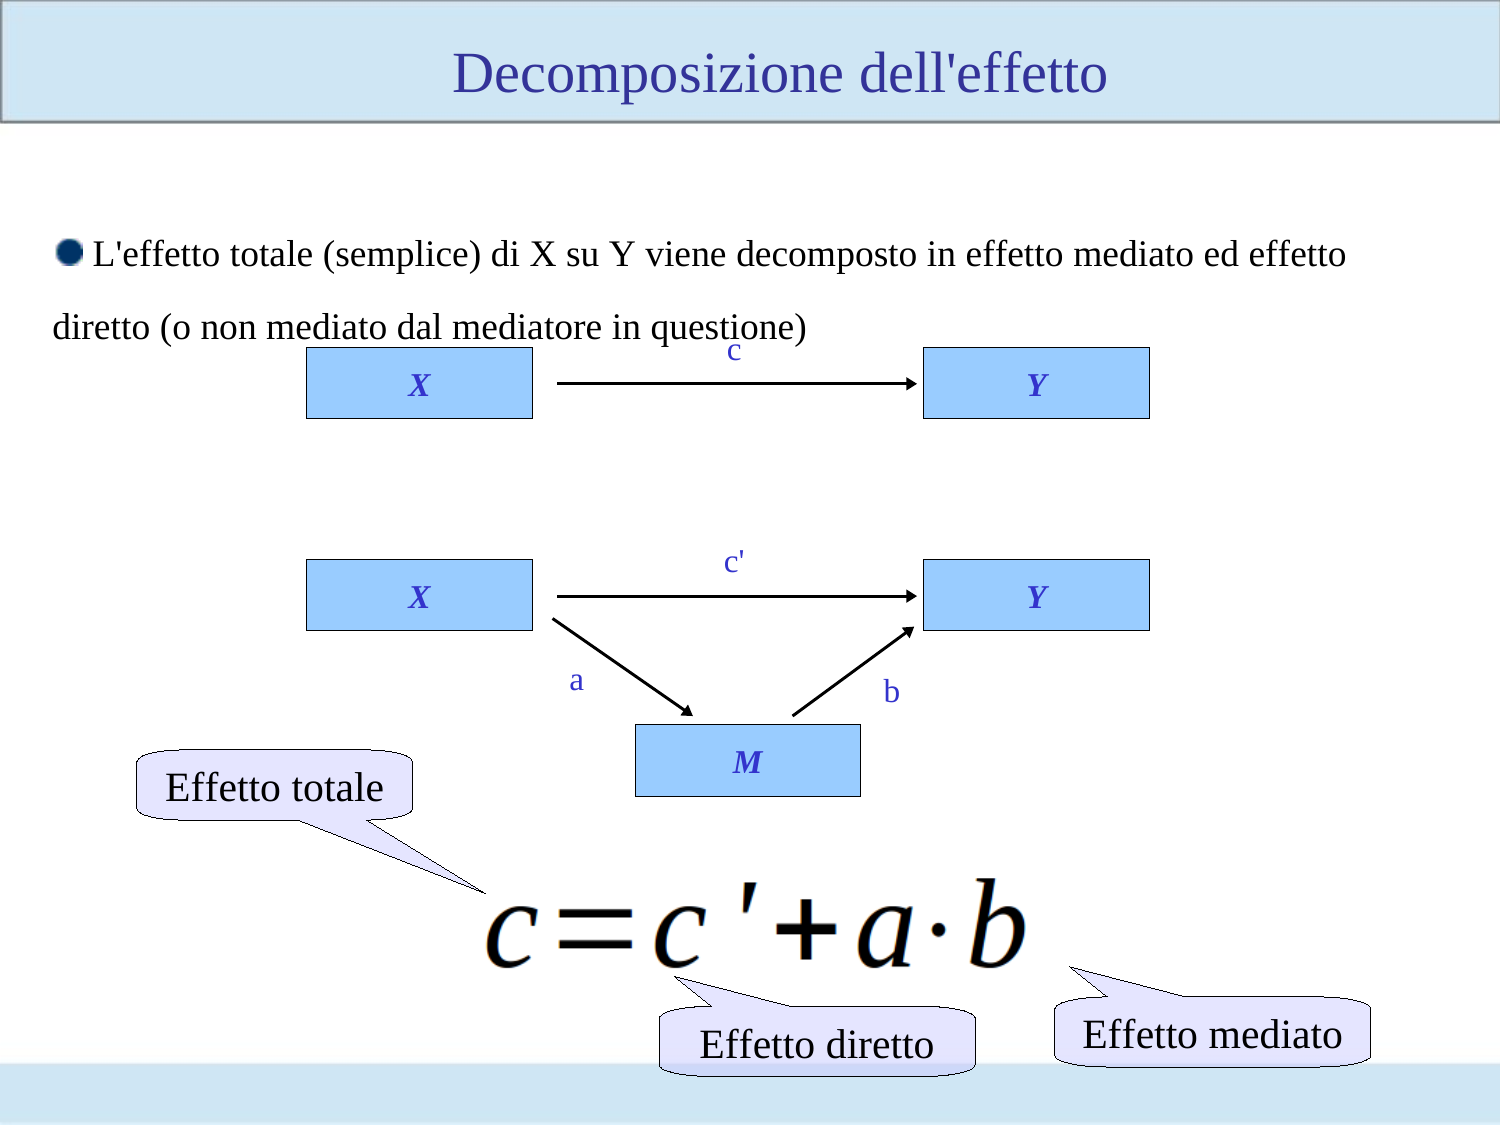

# Decomposizione dell'effetto
 L'effetto totale (semplice) di X su Y viene decomposto in effetto mediato ed effetto diretto (o non mediato dal mediatore in questione)
c
X
Y
c'
X
Y
a
b
M
Effetto totale
Effetto mediato
Effetto diretto